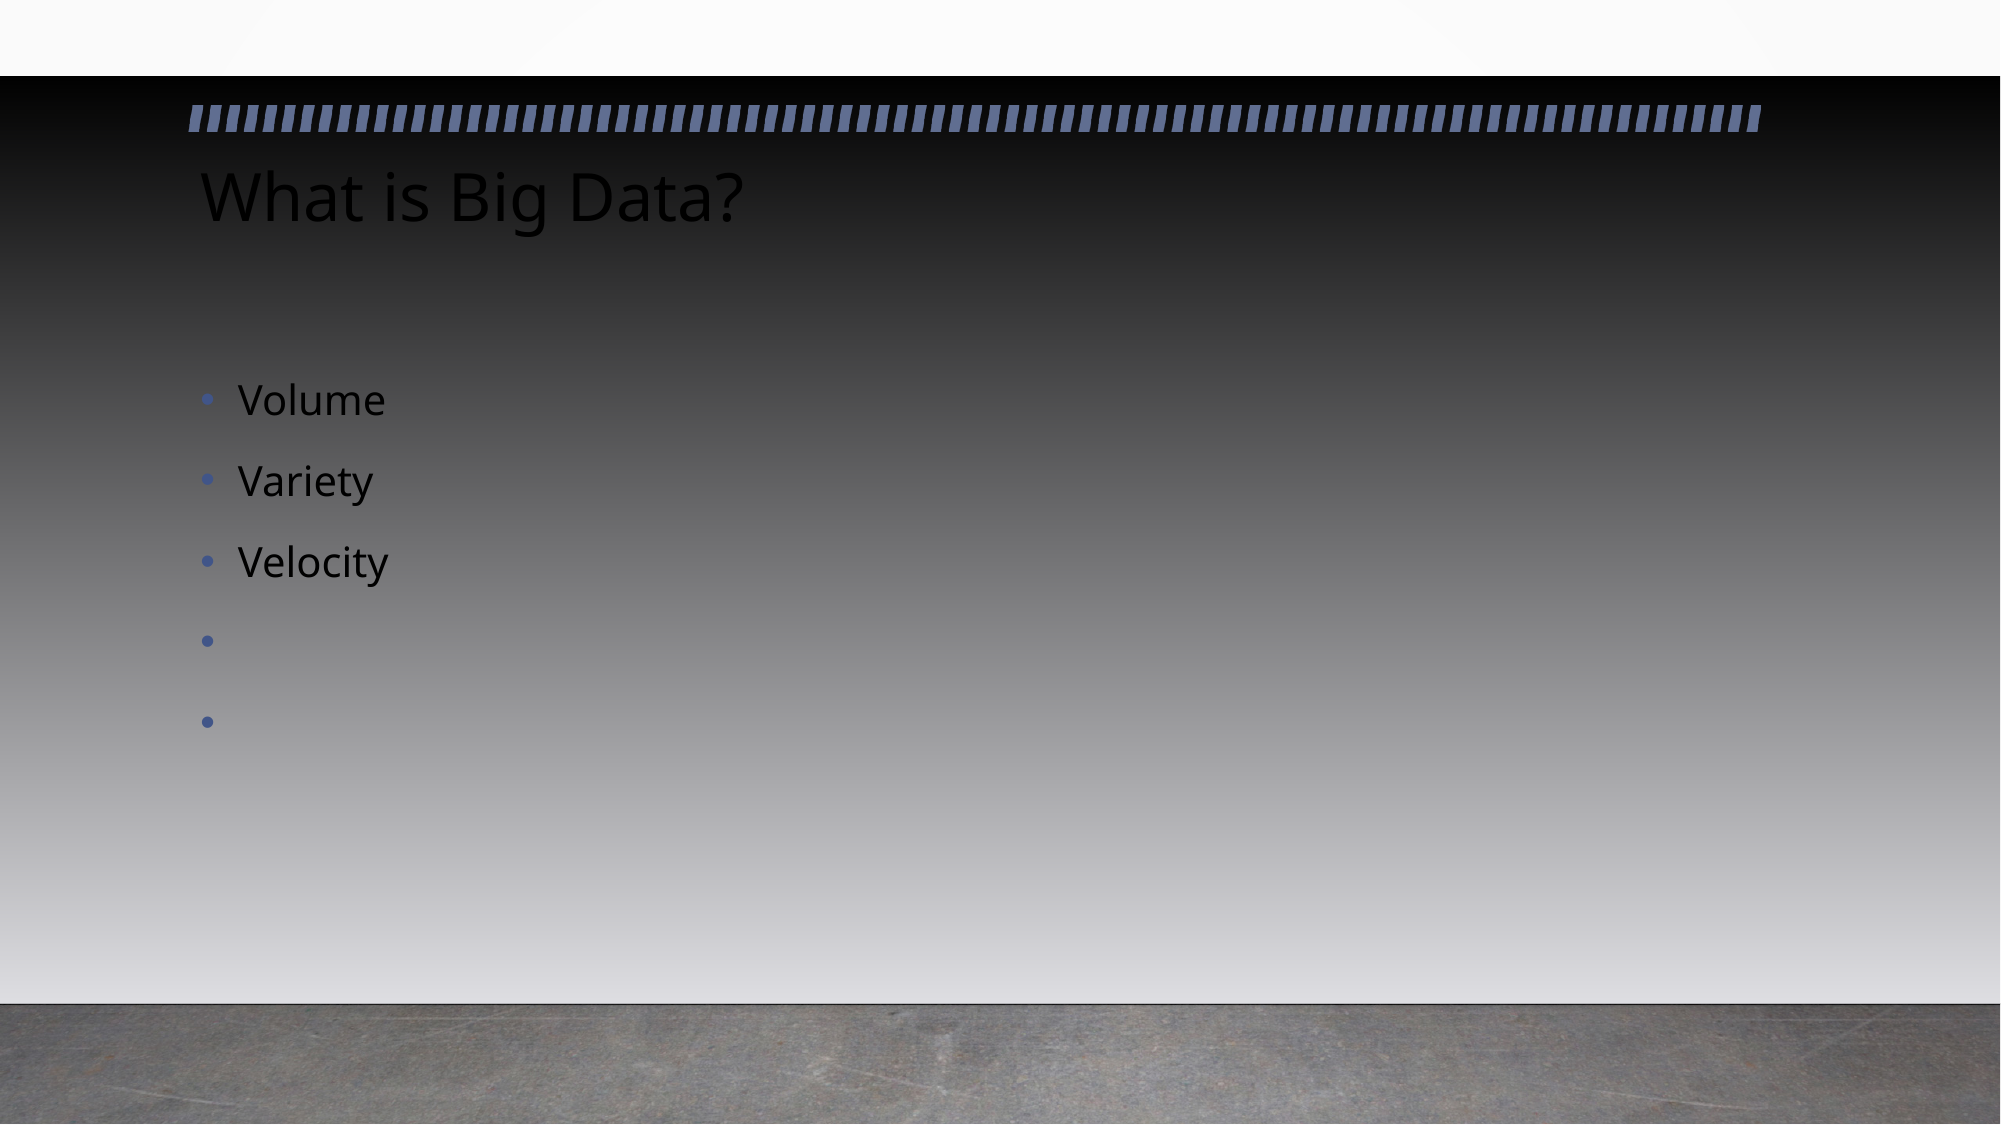

# What is Big Data?
Volume
Variety
Velocity